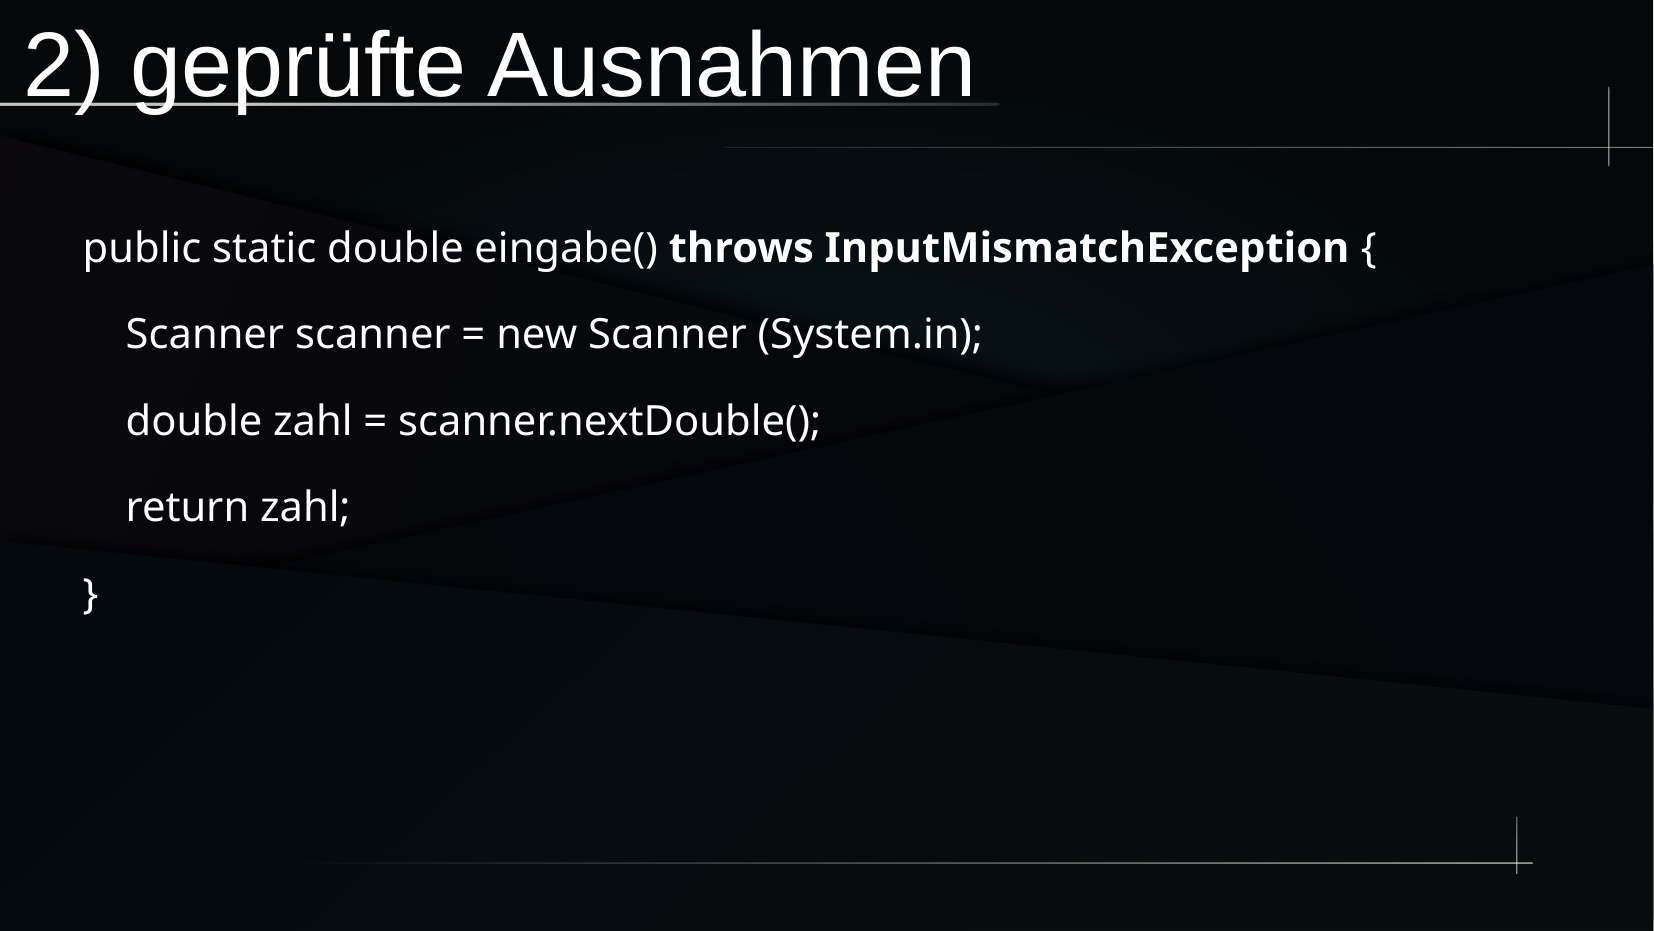

# 2) geprüfte Ausnahmen
public static double eingabe() throws InputMismatchException {
 Scanner scanner = new Scanner (System.in);
 double zahl = scanner.nextDouble();
 return zahl;
}